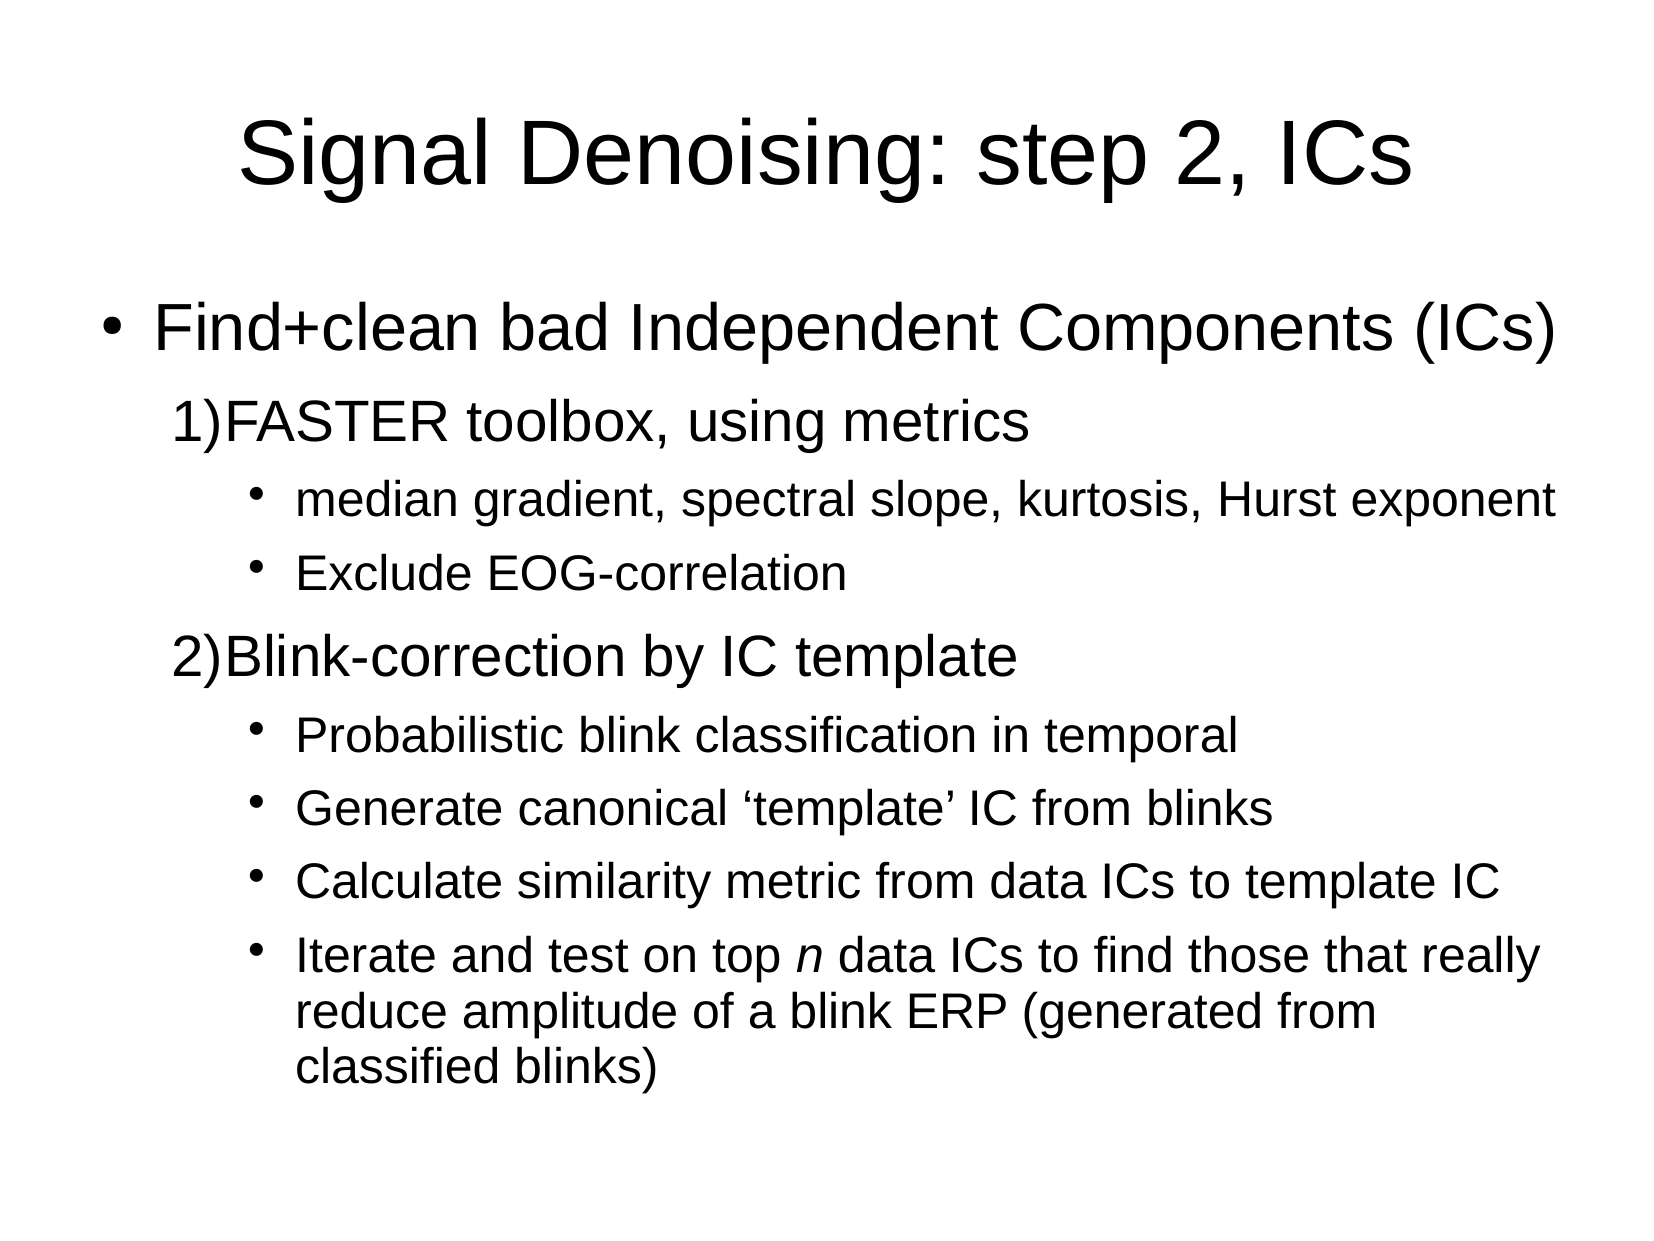

# Signal Denoising: step 2, ICs
Find+clean bad Independent Components (ICs)
FASTER toolbox, using metrics
median gradient, spectral slope, kurtosis, Hurst exponent
Exclude EOG-correlation
Blink-correction by IC template
Probabilistic blink classification in temporal
Generate canonical ‘template’ IC from blinks
Calculate similarity metric from data ICs to template IC
Iterate and test on top n data ICs to find those that really reduce amplitude of a blink ERP (generated from classified blinks)